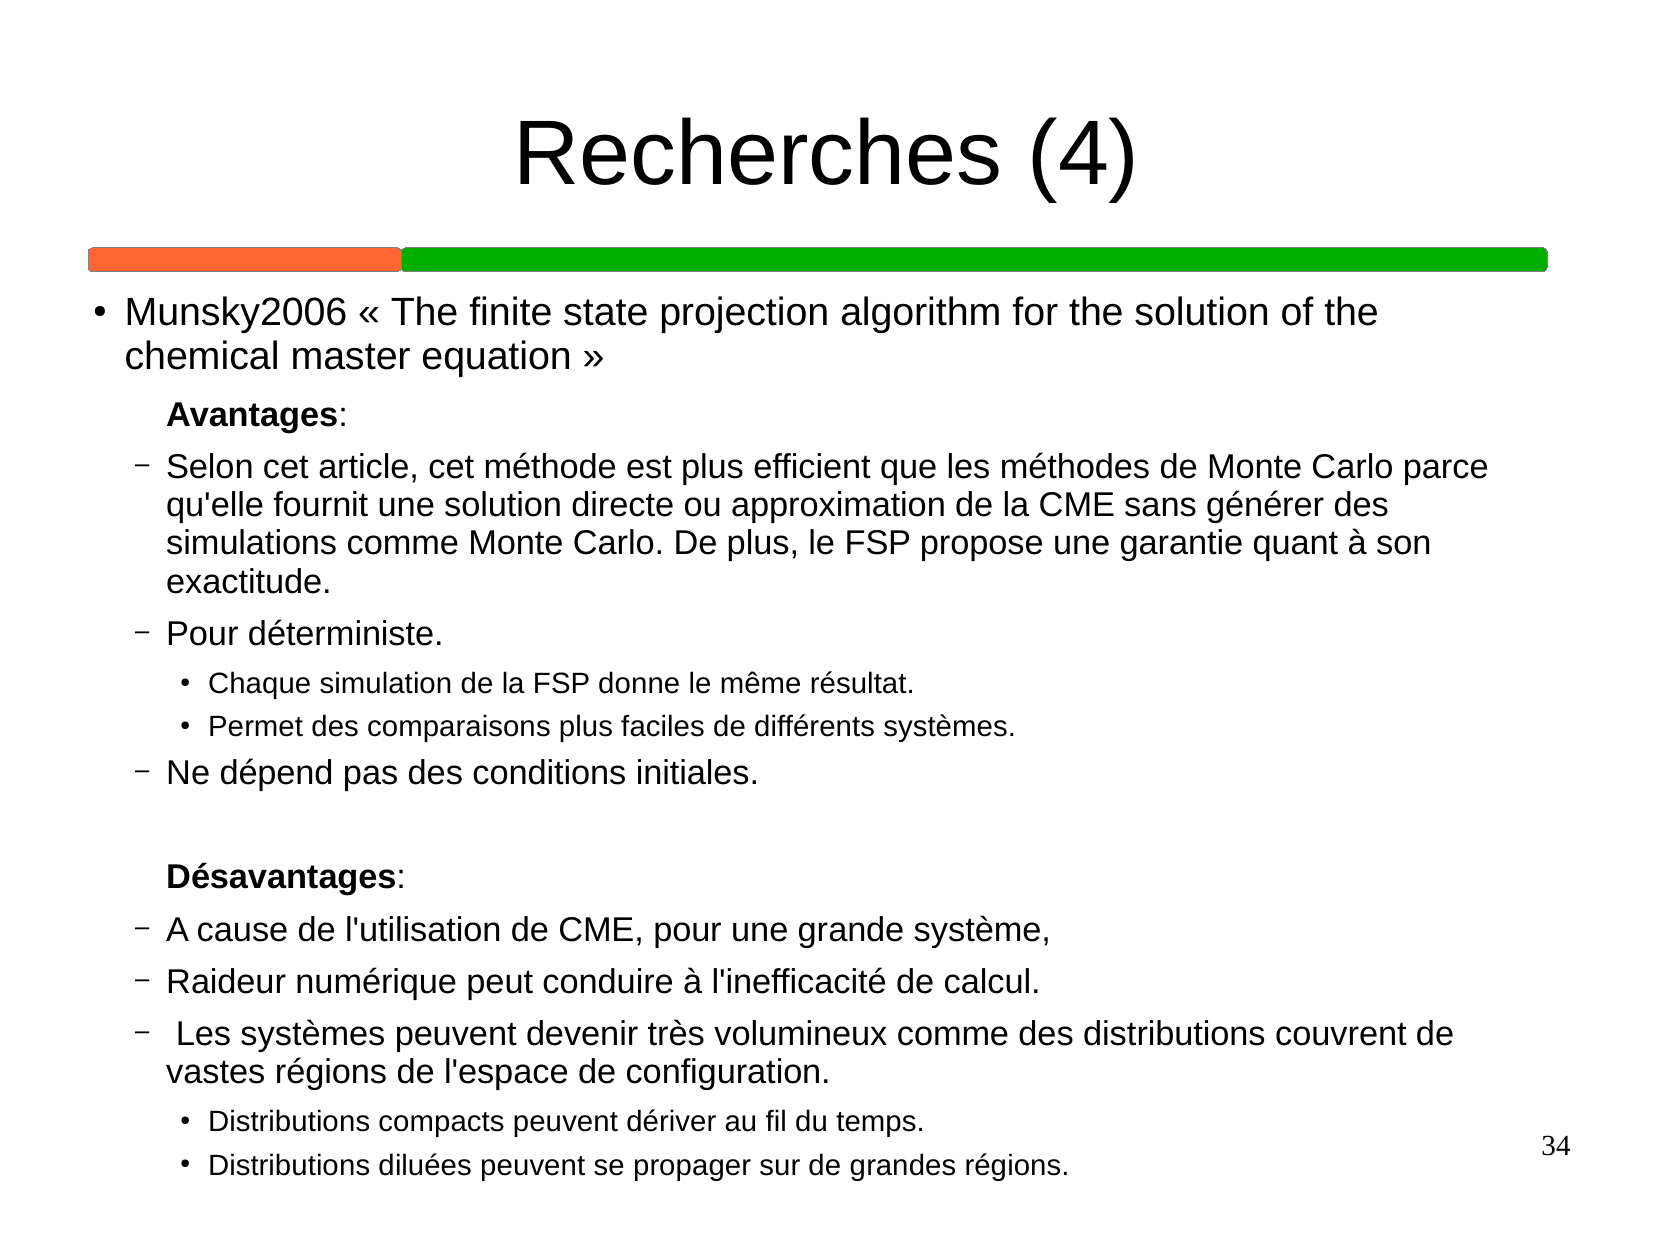

# Recherches (4)
Munsky2006 « The finite state projection algorithm for the solution of the chemical master equation »
Avantages:
Selon cet article, cet méthode est plus efficient que les méthodes de Monte Carlo parce qu'elle fournit une solution directe ou approximation de la CME sans générer des simulations comme Monte Carlo. De plus, le FSP propose une garantie quant à son exactitude.
Pour déterministe.
Chaque simulation de la FSP donne le même résultat.
Permet des comparaisons plus faciles de différents systèmes.
Ne dépend pas des conditions initiales.
Désavantages:
A cause de l'utilisation de CME, pour une grande système,
Raideur numérique peut conduire à l'inefficacité de calcul.
 Les systèmes peuvent devenir très volumineux comme des distributions couvrent de vastes régions de l'espace de configuration.
Distributions compacts peuvent dériver au fil du temps.
Distributions diluées peuvent se propager sur de grandes régions.
34